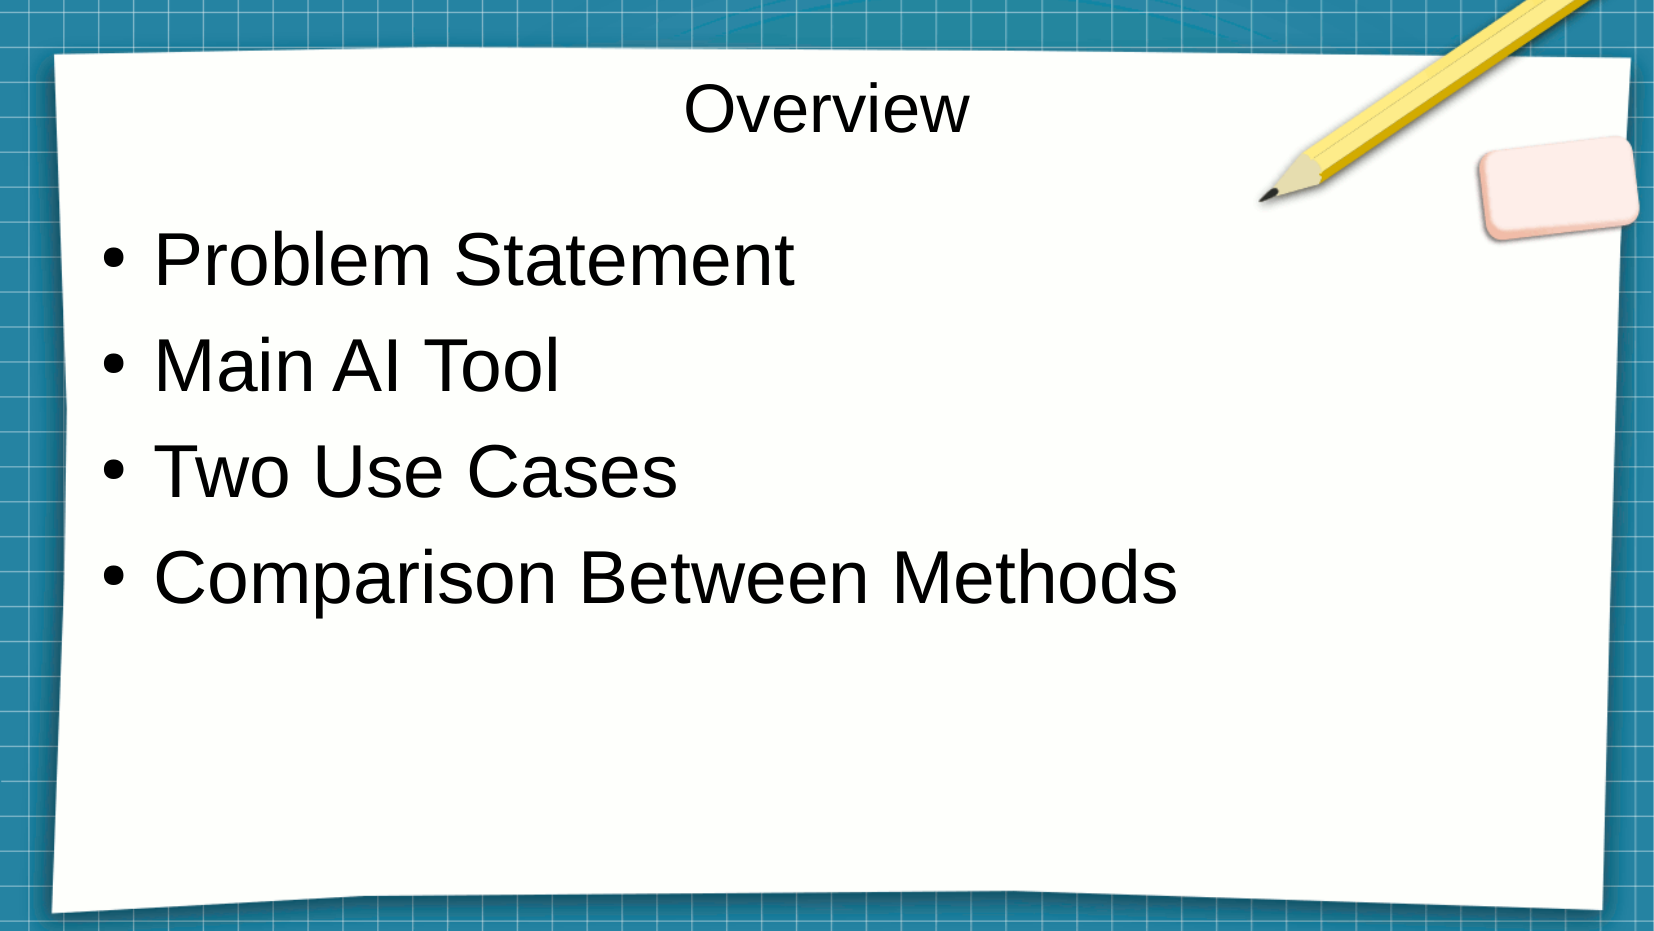

# Overview
Problem Statement
Main AI Tool
Two Use Cases
Comparison Between Methods